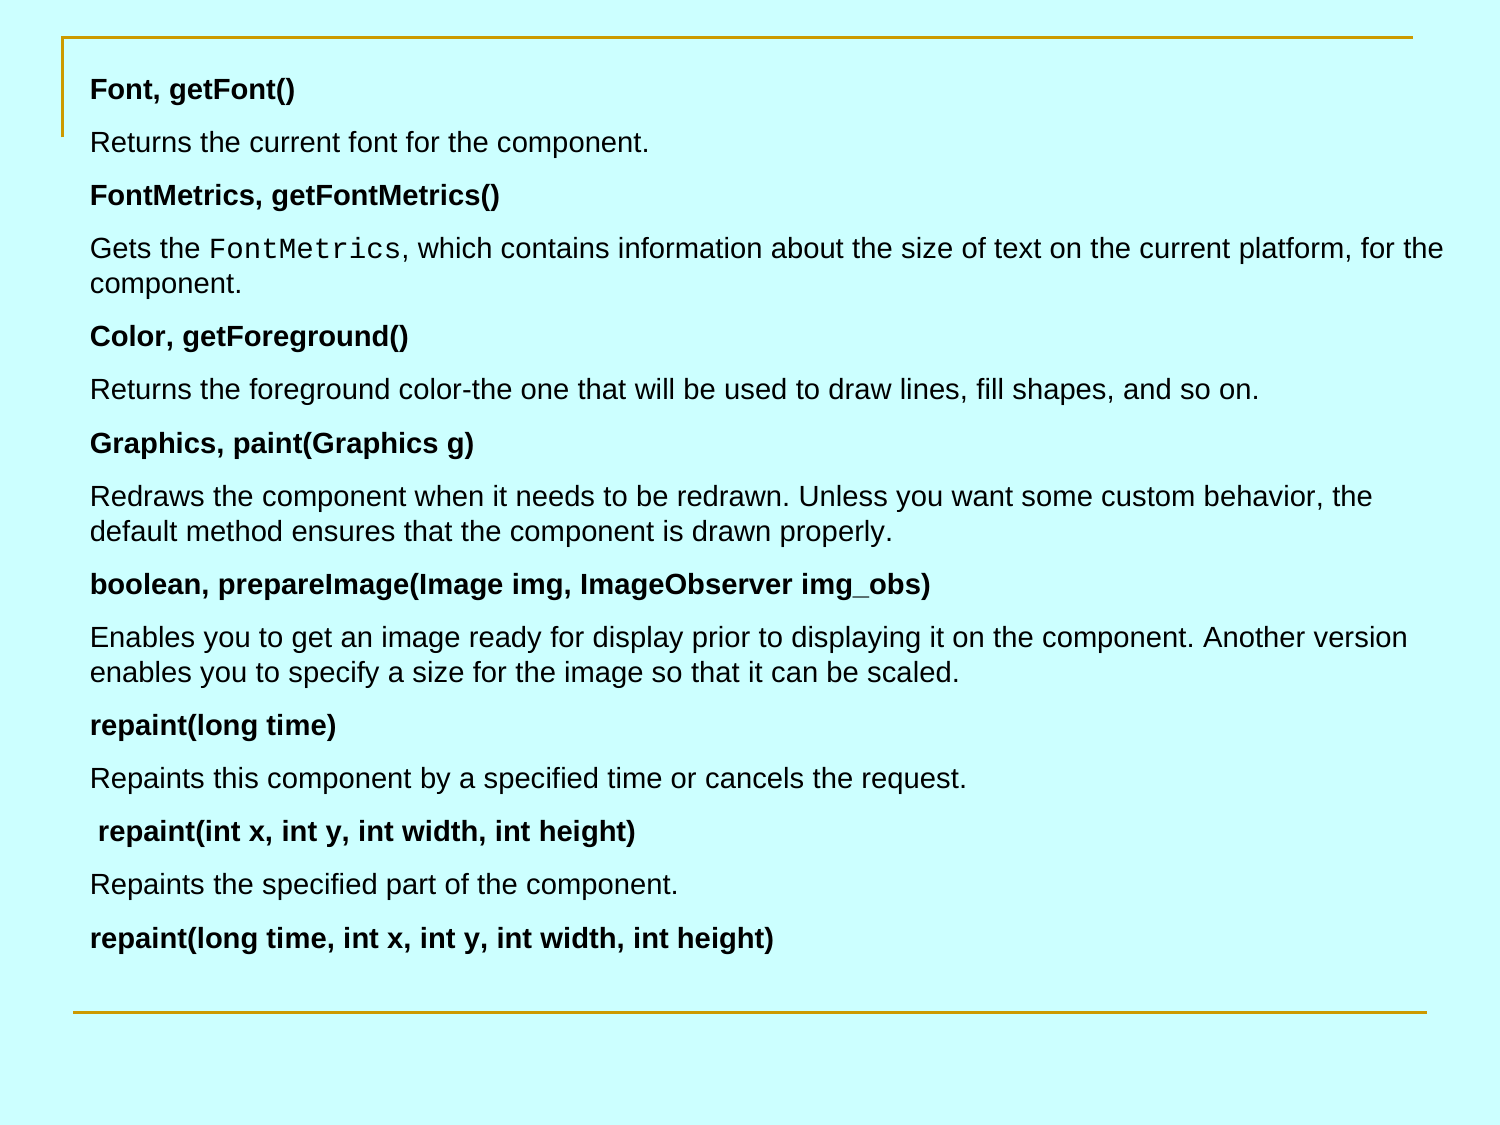

Font, getFont()
Returns the current font for the component.
FontMetrics, getFontMetrics()
Gets the FontMetrics, which contains information about the size of text on the current platform, for the component.
Color, getForeground()
Returns the foreground color-the one that will be used to draw lines, fill shapes, and so on.
Graphics, paint(Graphics g)
Redraws the component when it needs to be redrawn. Unless you want some custom behavior, the default method ensures that the component is drawn properly.
boolean, prepareImage(Image img, ImageObserver img_obs)
Enables you to get an image ready for display prior to displaying it on the component. Another version enables you to specify a size for the image so that it can be scaled.
repaint(long time)
Repaints this component by a specified time or cancels the request.
 repaint(int x, int y, int width, int height)
Repaints the specified part of the component.
repaint(long time, int x, int y, int width, int height)